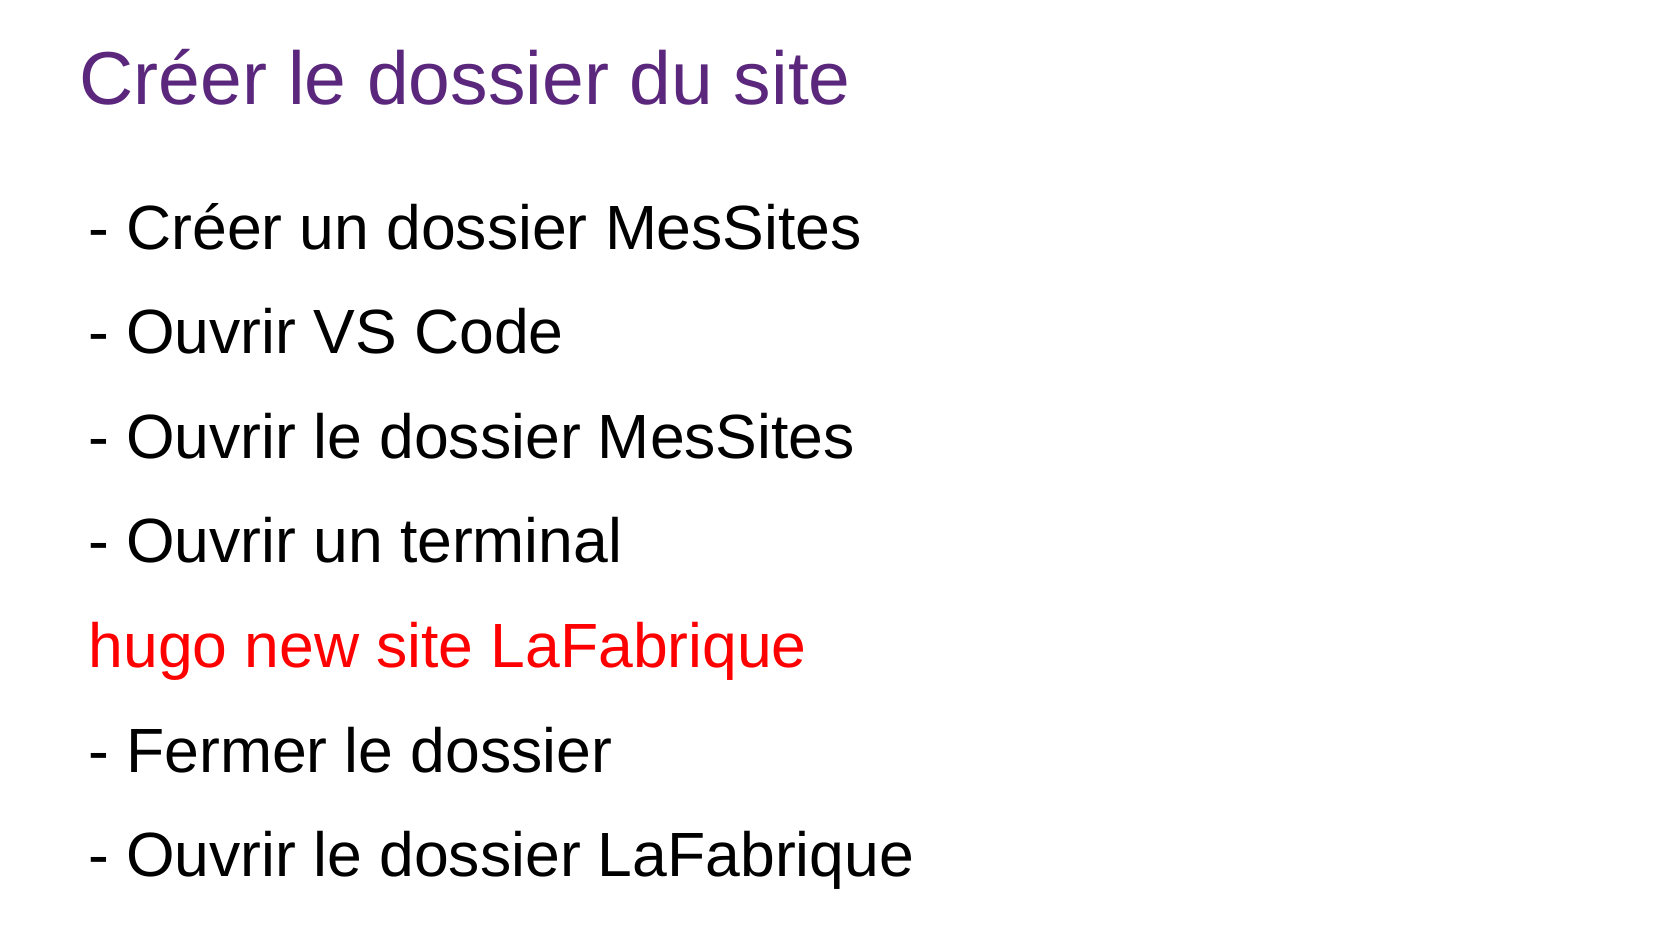

# Créer le dossier du site
- Créer un dossier MesSites
- Ouvrir VS Code
- Ouvrir le dossier MesSites
- Ouvrir un terminal
hugo new site LaFabrique
- Fermer le dossier
- Ouvrir le dossier LaFabrique